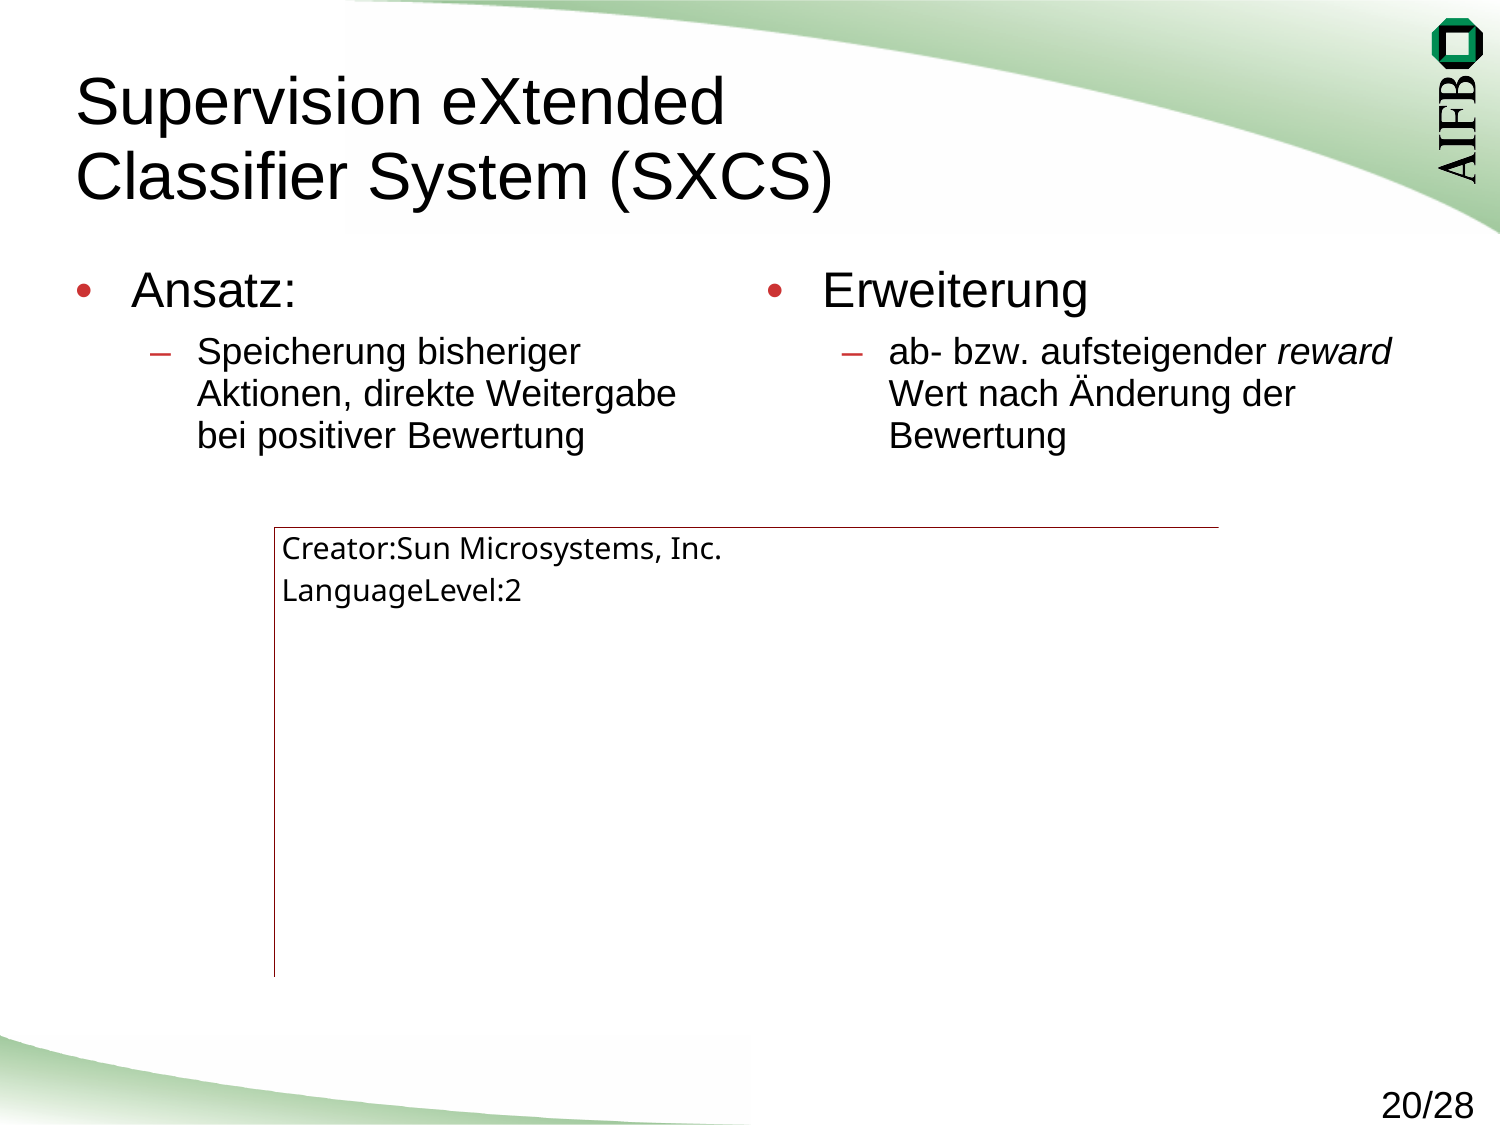

# Supervision eXtended Classifier System (SXCS)
Ansatz:
Speicherung bisheriger Aktionen, direkte Weitergabe bei positiver Bewertung
Erweiterung
ab- bzw. aufsteigender reward Wert nach Änderung der Bewertung
20